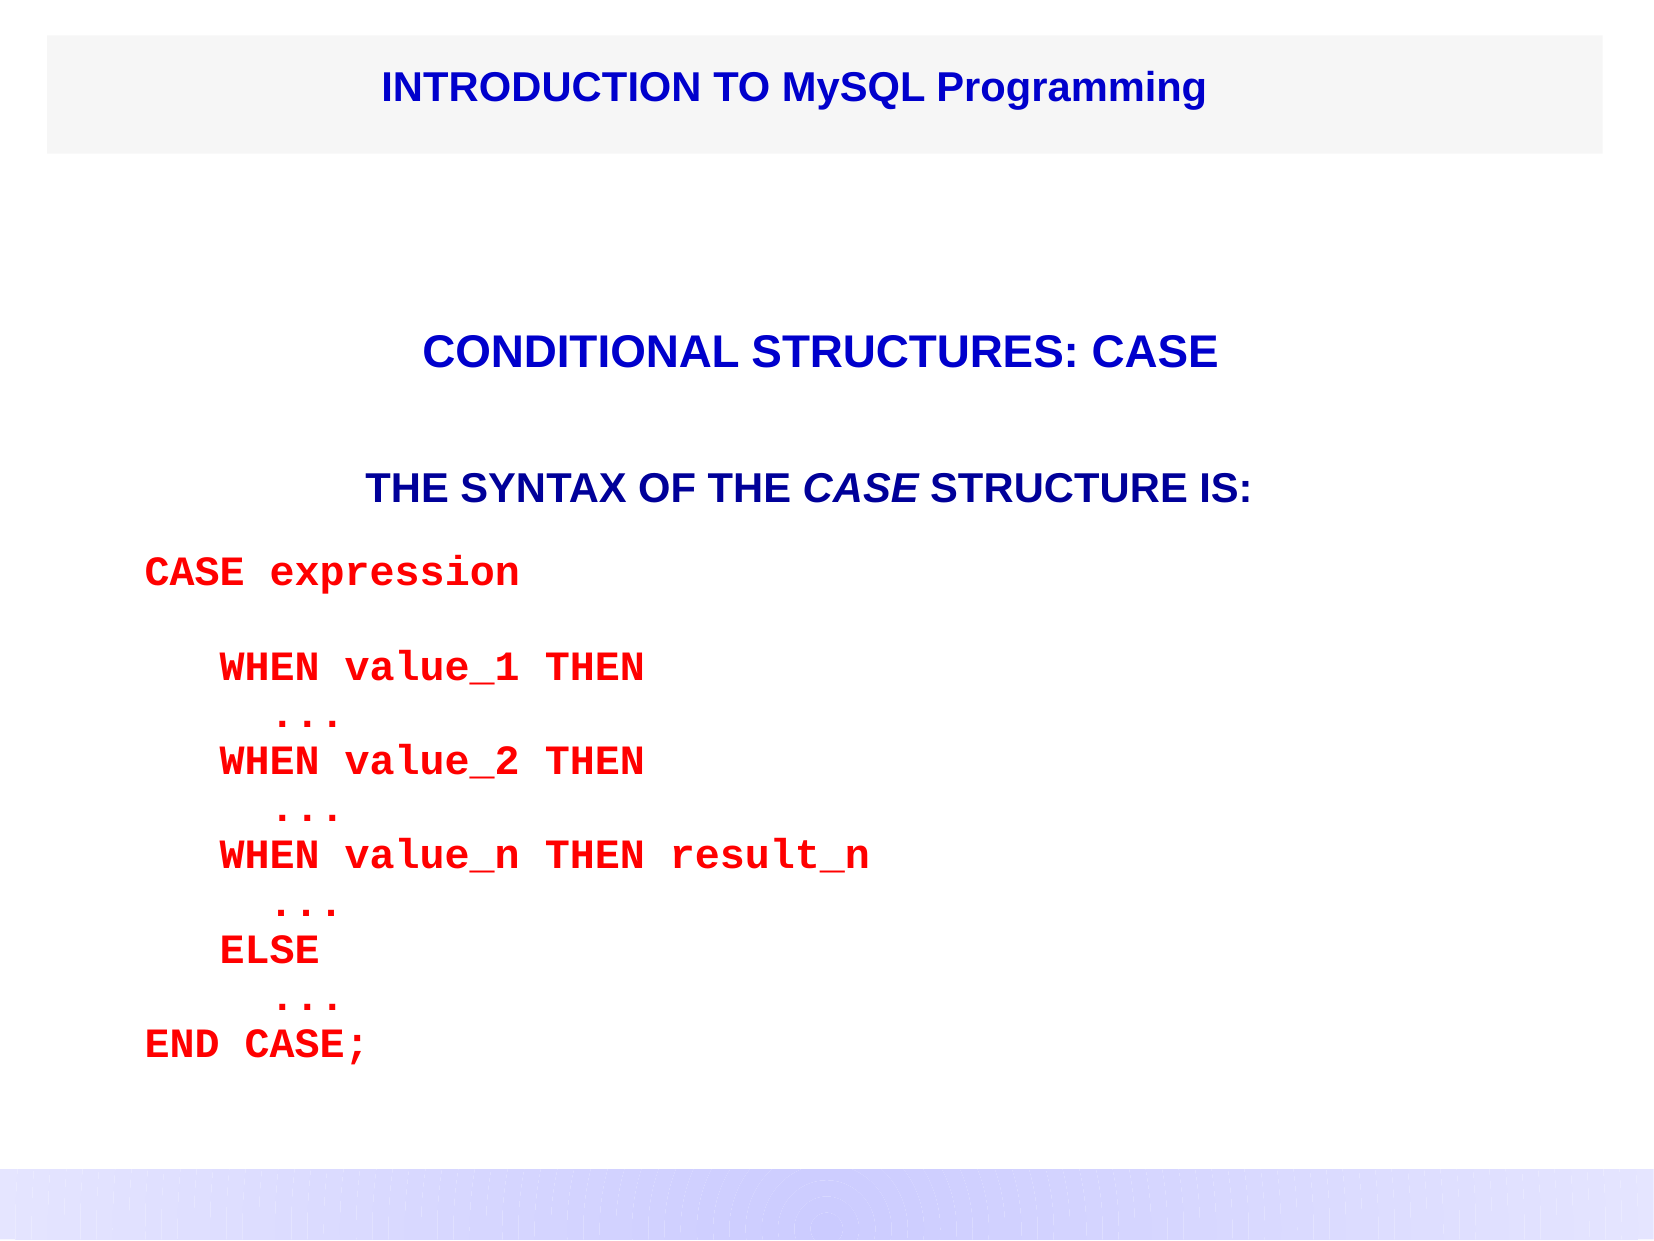

INTRODUCTION TO MySQL Programming
CONDITIONAL STRUCTURES: CASE
THE SYNTAX OF THE CASE STRUCTURE IS:
CASE expression
 WHEN value_1 THEN
 ...
 WHEN value_2 THEN
 ...
 WHEN value_n THEN result_n
	 ...
 ELSE
 ...
END CASE;